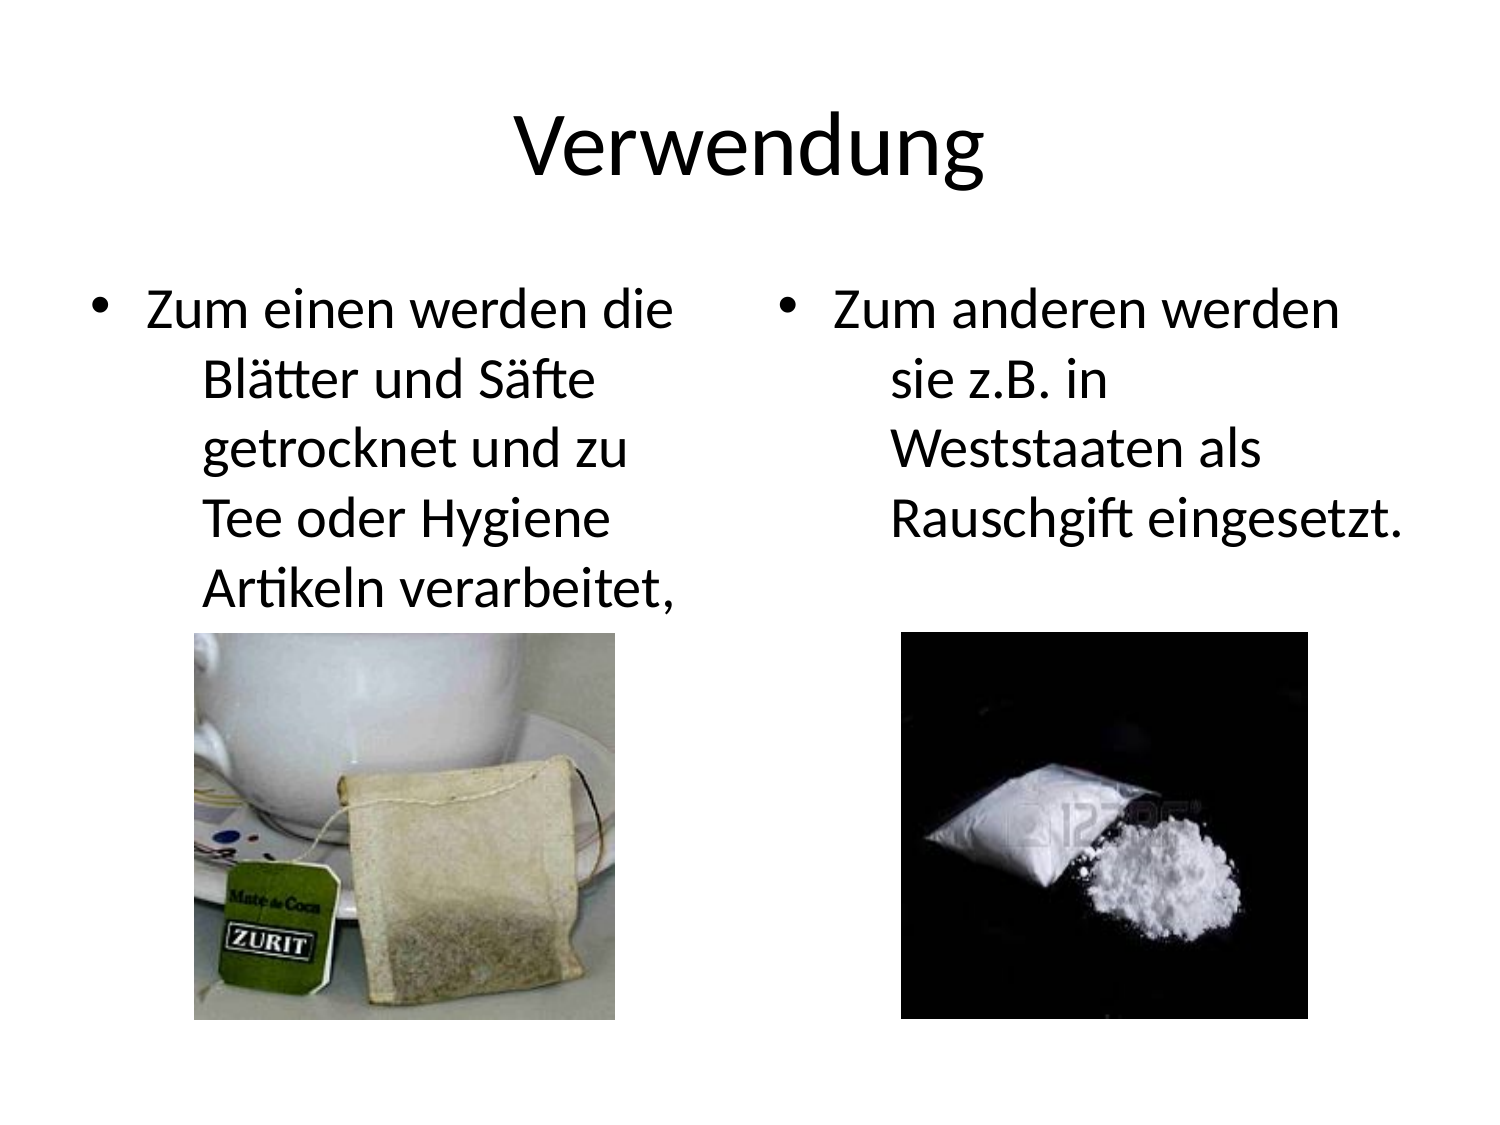

# Verwendung
Zum einen werden die Blätter und Säfte getrocknet und zu Tee oder Hygiene Artikeln verarbeitet,
Zum anderen werden sie z.B. in Weststaaten als Rauschgift eingesetzt.